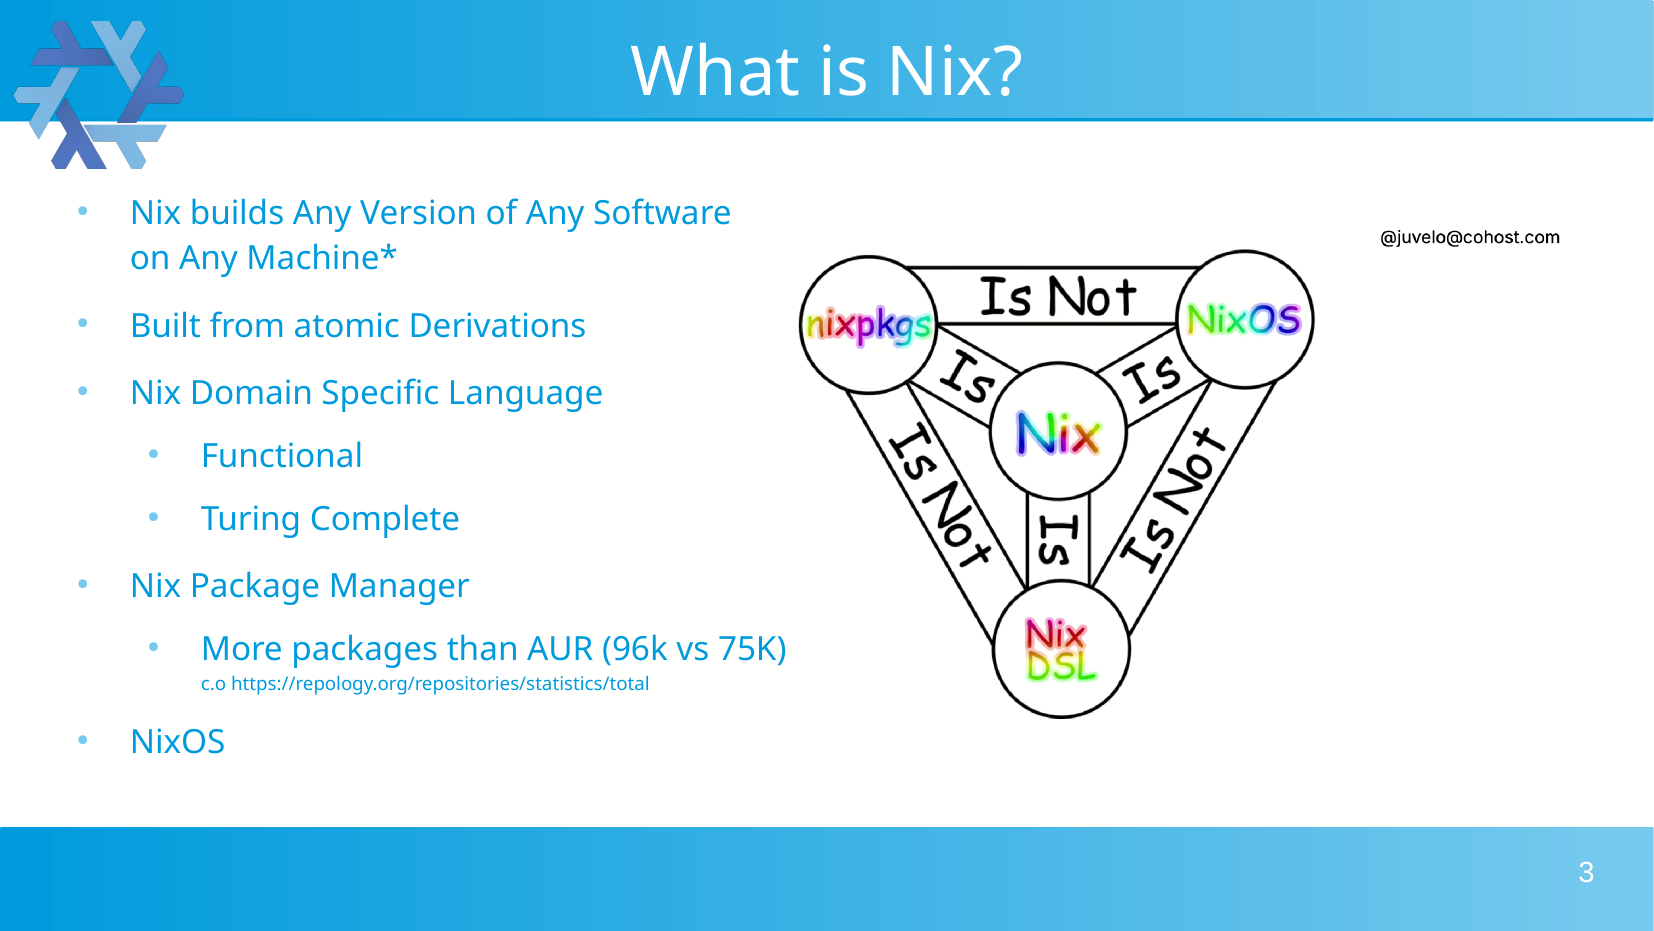

# What is Nix?
Nix builds Any Version of Any Software
on Any Machine*
Built from atomic Derivations
Nix Domain Specific Language
Functional
Turing Complete
Nix Package Manager
More packages than AUR (96k vs 75K)
c.o https://repology.org/repositories/statistics/total
NixOS
3